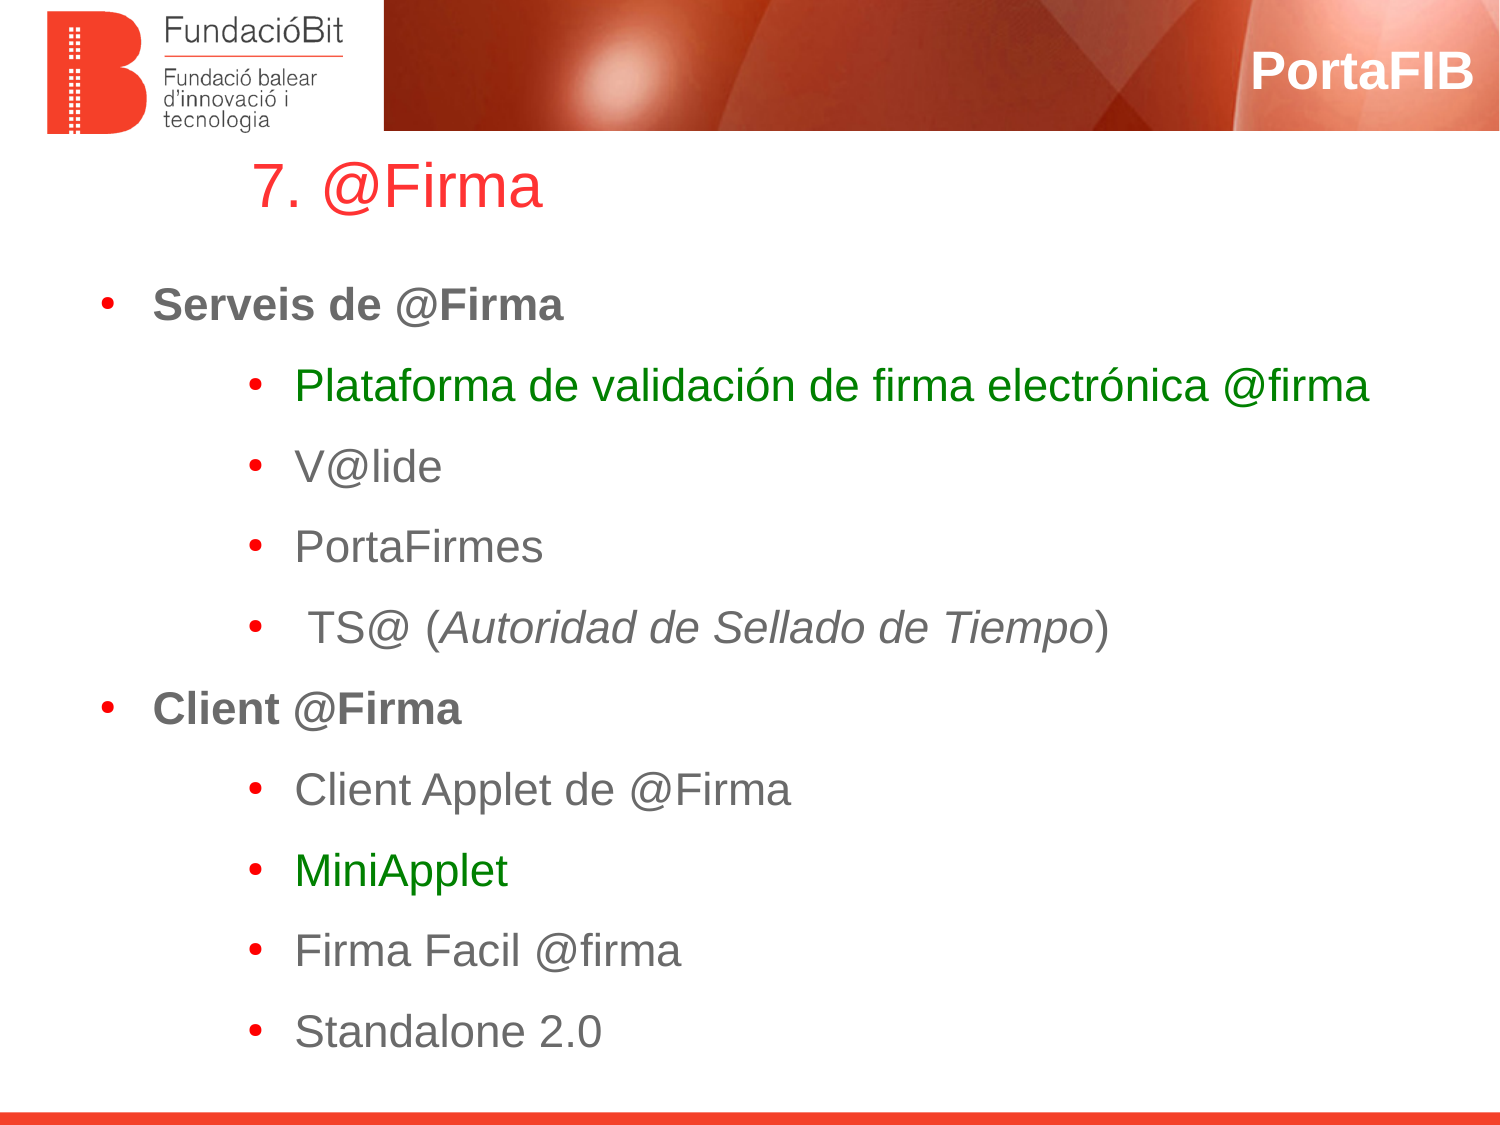

# PortaFIB
 7. @Firma
Serveis de @Firma
Plataforma de validación de firma electrónica @firma
V@lide
PortaFirmes
 TS@ (Autoridad de Sellado de Tiempo)
Client @Firma
Client Applet de @Firma
MiniApplet
Firma Facil @firma
Standalone 2.0